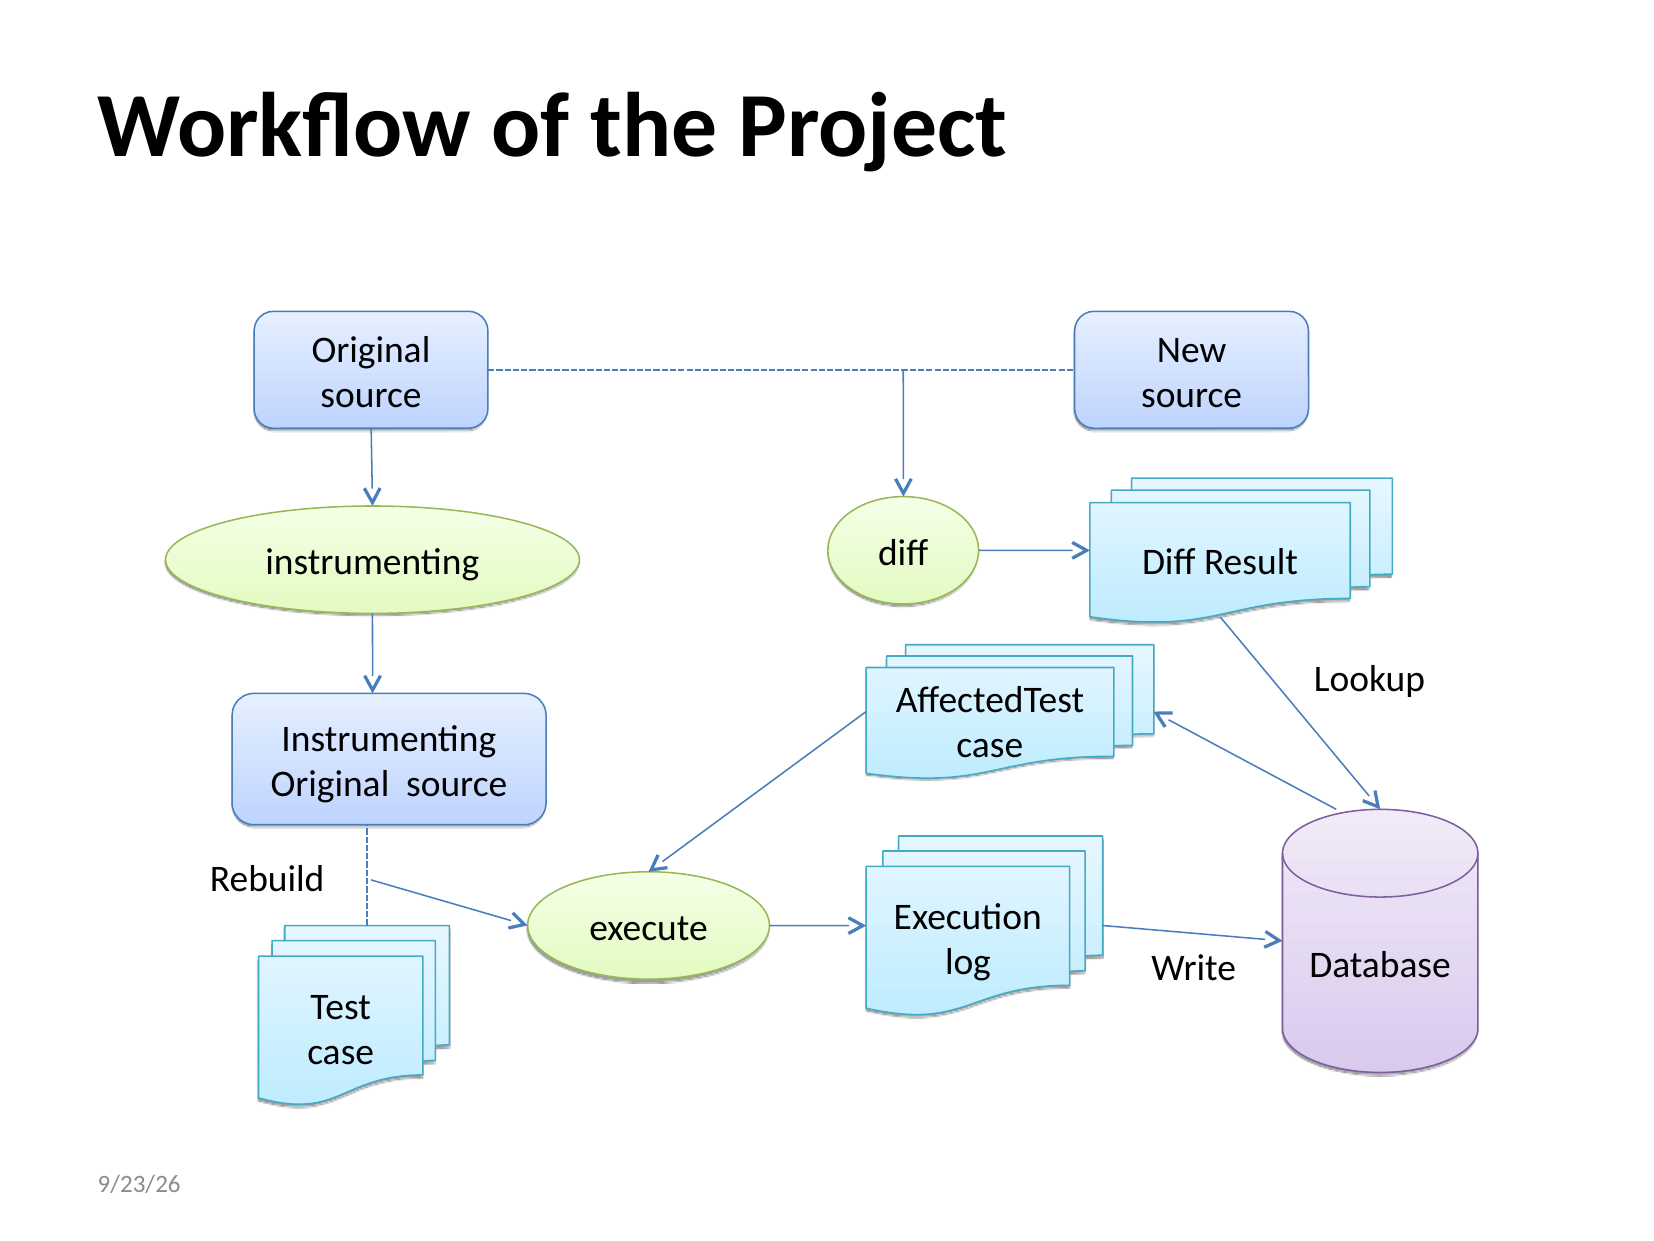

# Workflow of the Project
Original source
New
source
Diff Result
diff
instrumenting
AffectedTest case
Lookup
Instrumenting
Original source
Database
Execution log
Rebuild
execute
Test case
Write